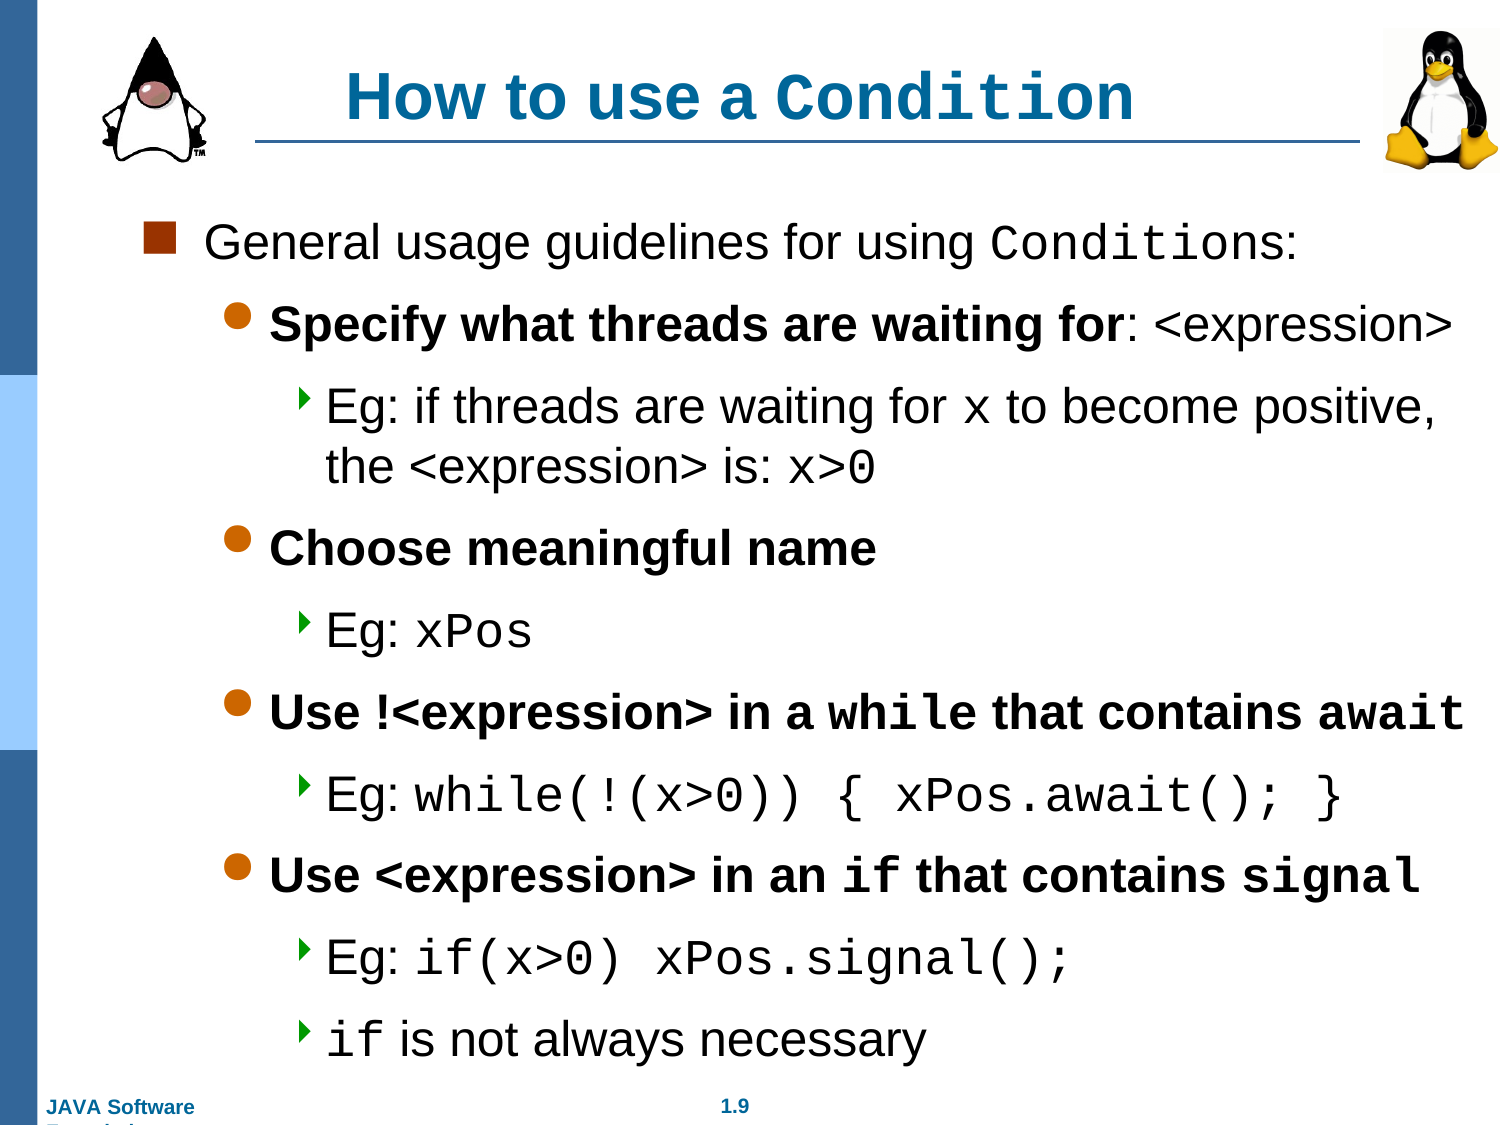

# How to use a Condition
General usage guidelines for using Conditions:
Specify what threads are waiting for: <expression>
Eg: if threads are waiting for x to become positive, the <expression> is: x>0
Choose meaningful name
Eg: xPos
Use !<expression> in a while that contains await
Eg: while(!(x>0)) { xPos.await(); }
Use <expression> in an if that contains signal
Eg: if(x>0) xPos.signal();
if is not always necessary